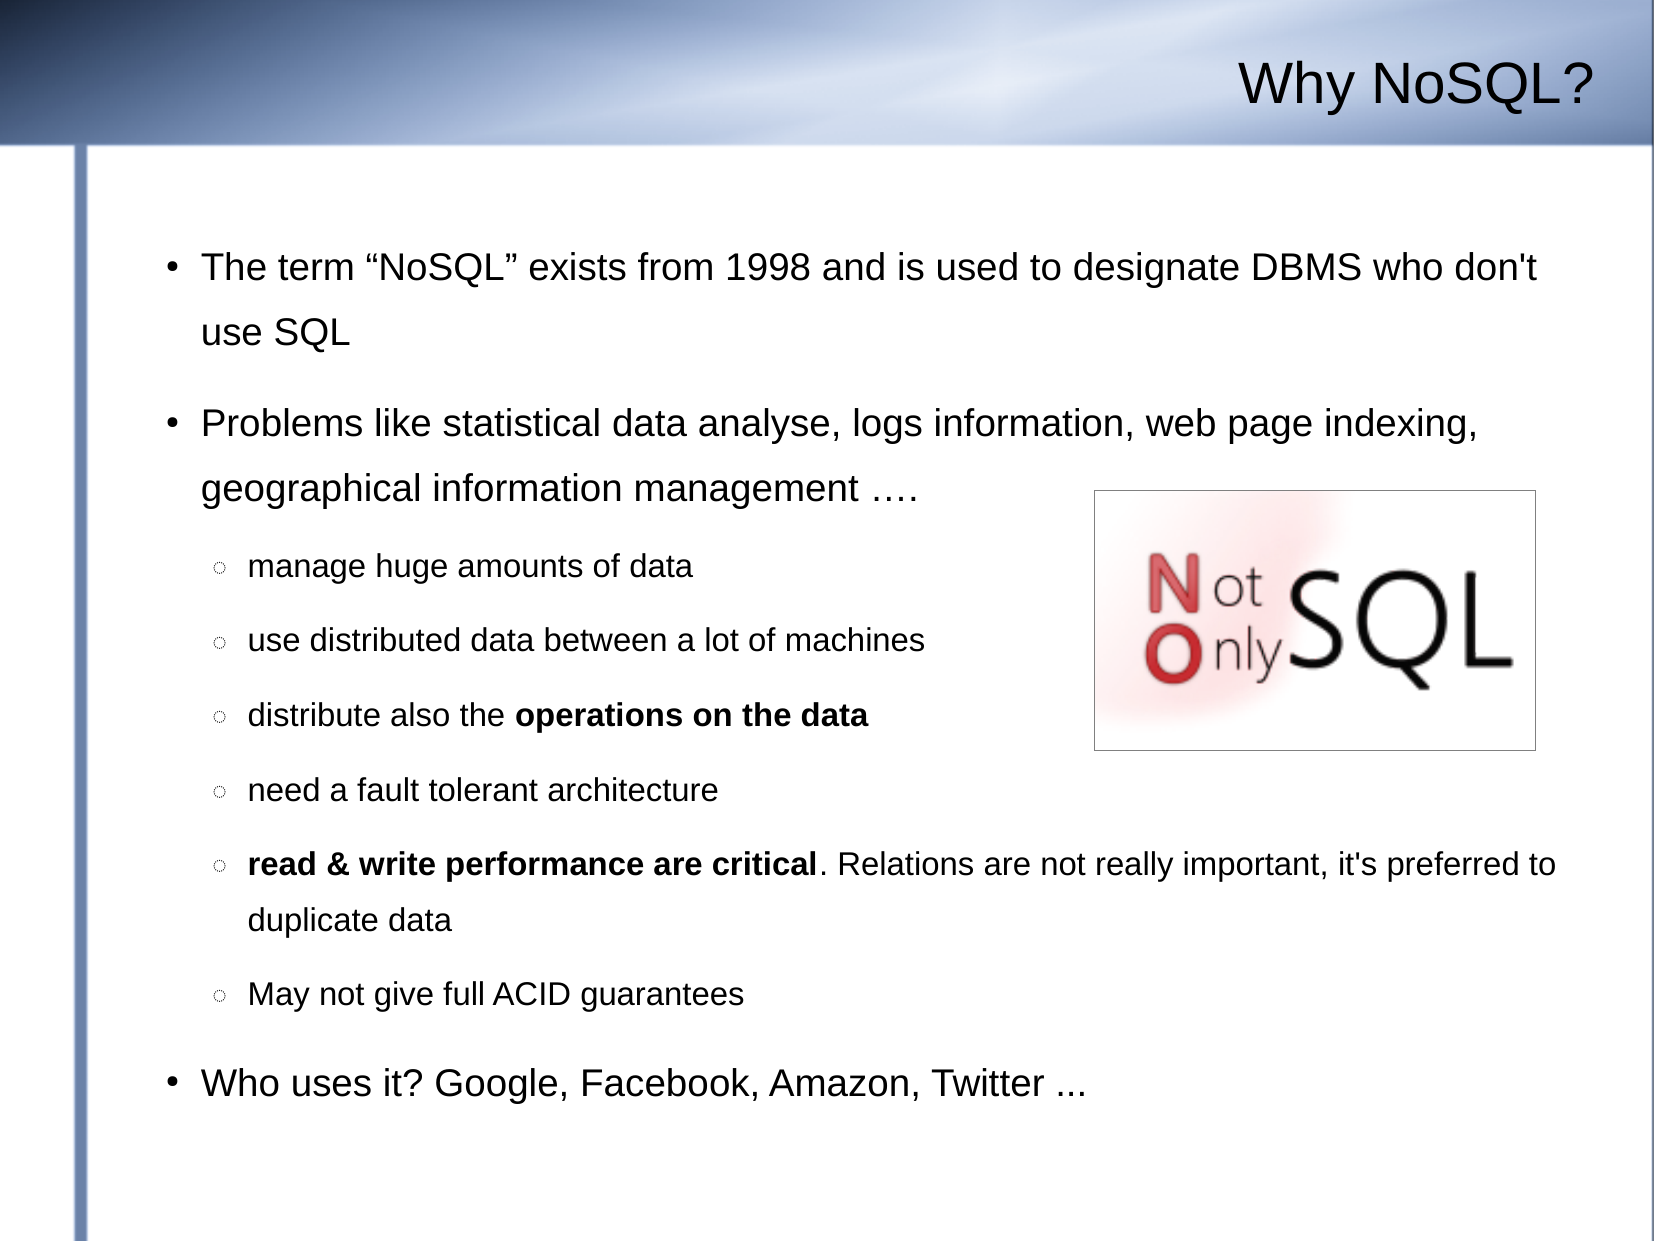

# Why NoSQL?
The term “NoSQL” exists from 1998 and is used to designate DBMS who don't use SQL
Problems like statistical data analyse, logs information, web page indexing, geographical information management ….
manage huge amounts of data
use distributed data between a lot of machines
distribute also the operations on the data
need a fault tolerant architecture
read & write performance are critical. Relations are not really important, it's preferred to duplicate data
May not give full ACID guarantees
Who uses it? Google, Facebook, Amazon, Twitter ...